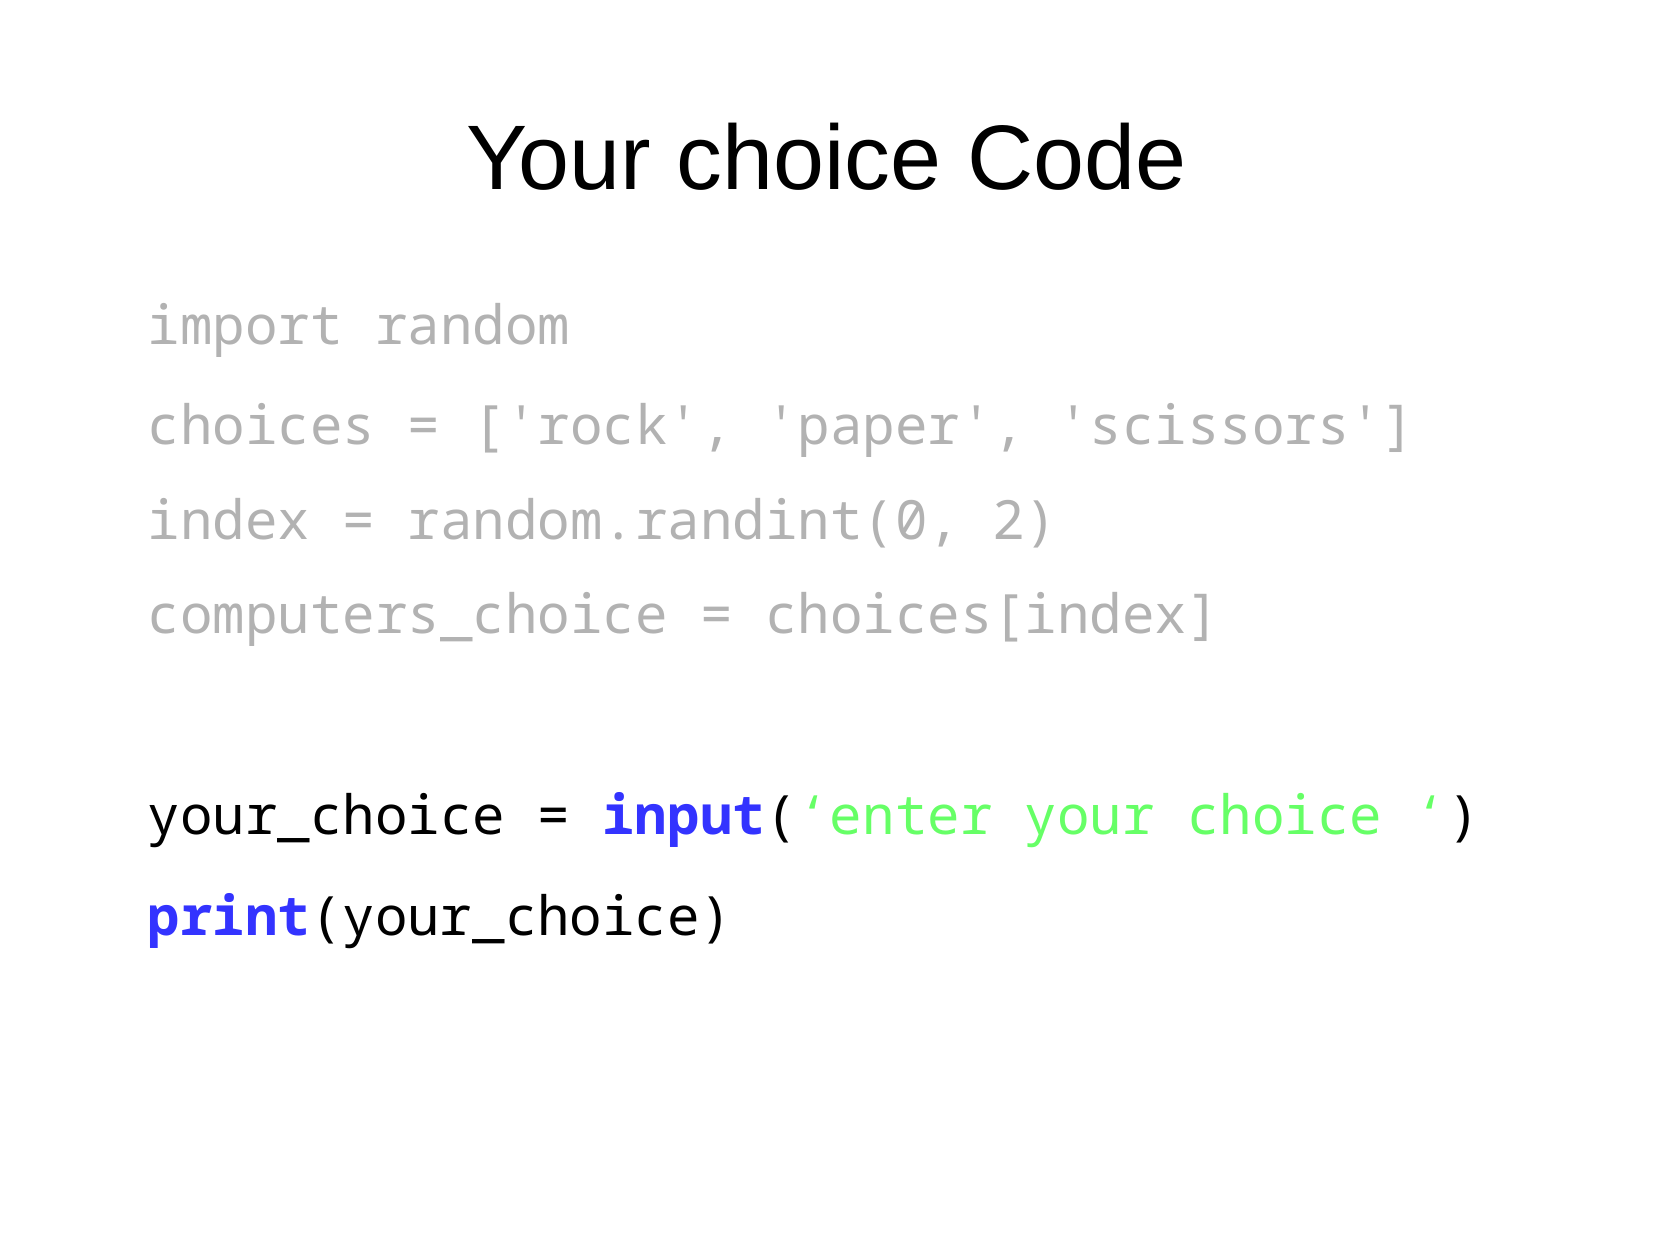

Your choice Code
import random
choices = ['rock', 'paper', 'scissors']
index = random.randint(0, 2)
computers_choice = choices[index]
your_choice = input(‘enter your choice ‘)
print(your_choice)